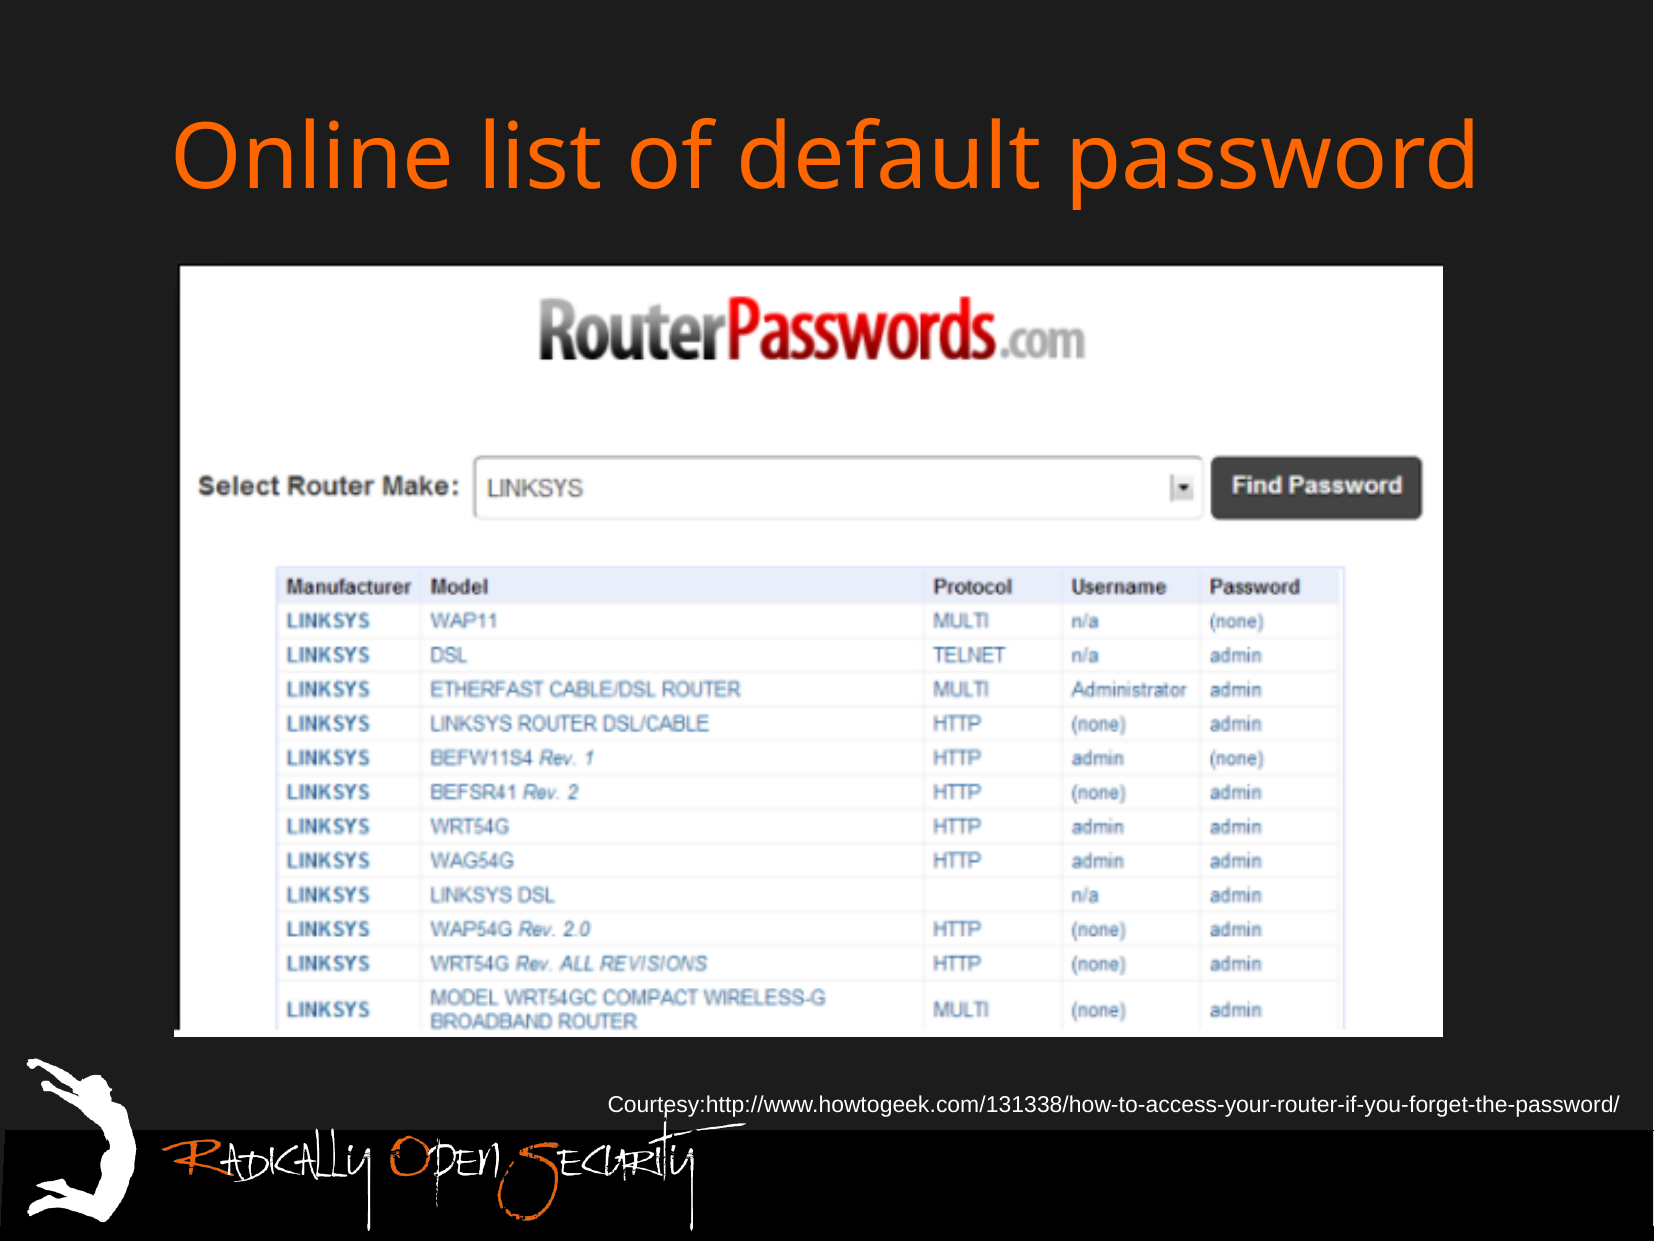

# Online list of default password
Courtesy:http://www.howtogeek.com/131338/how-to-access-your-router-if-you-forget-the-password/